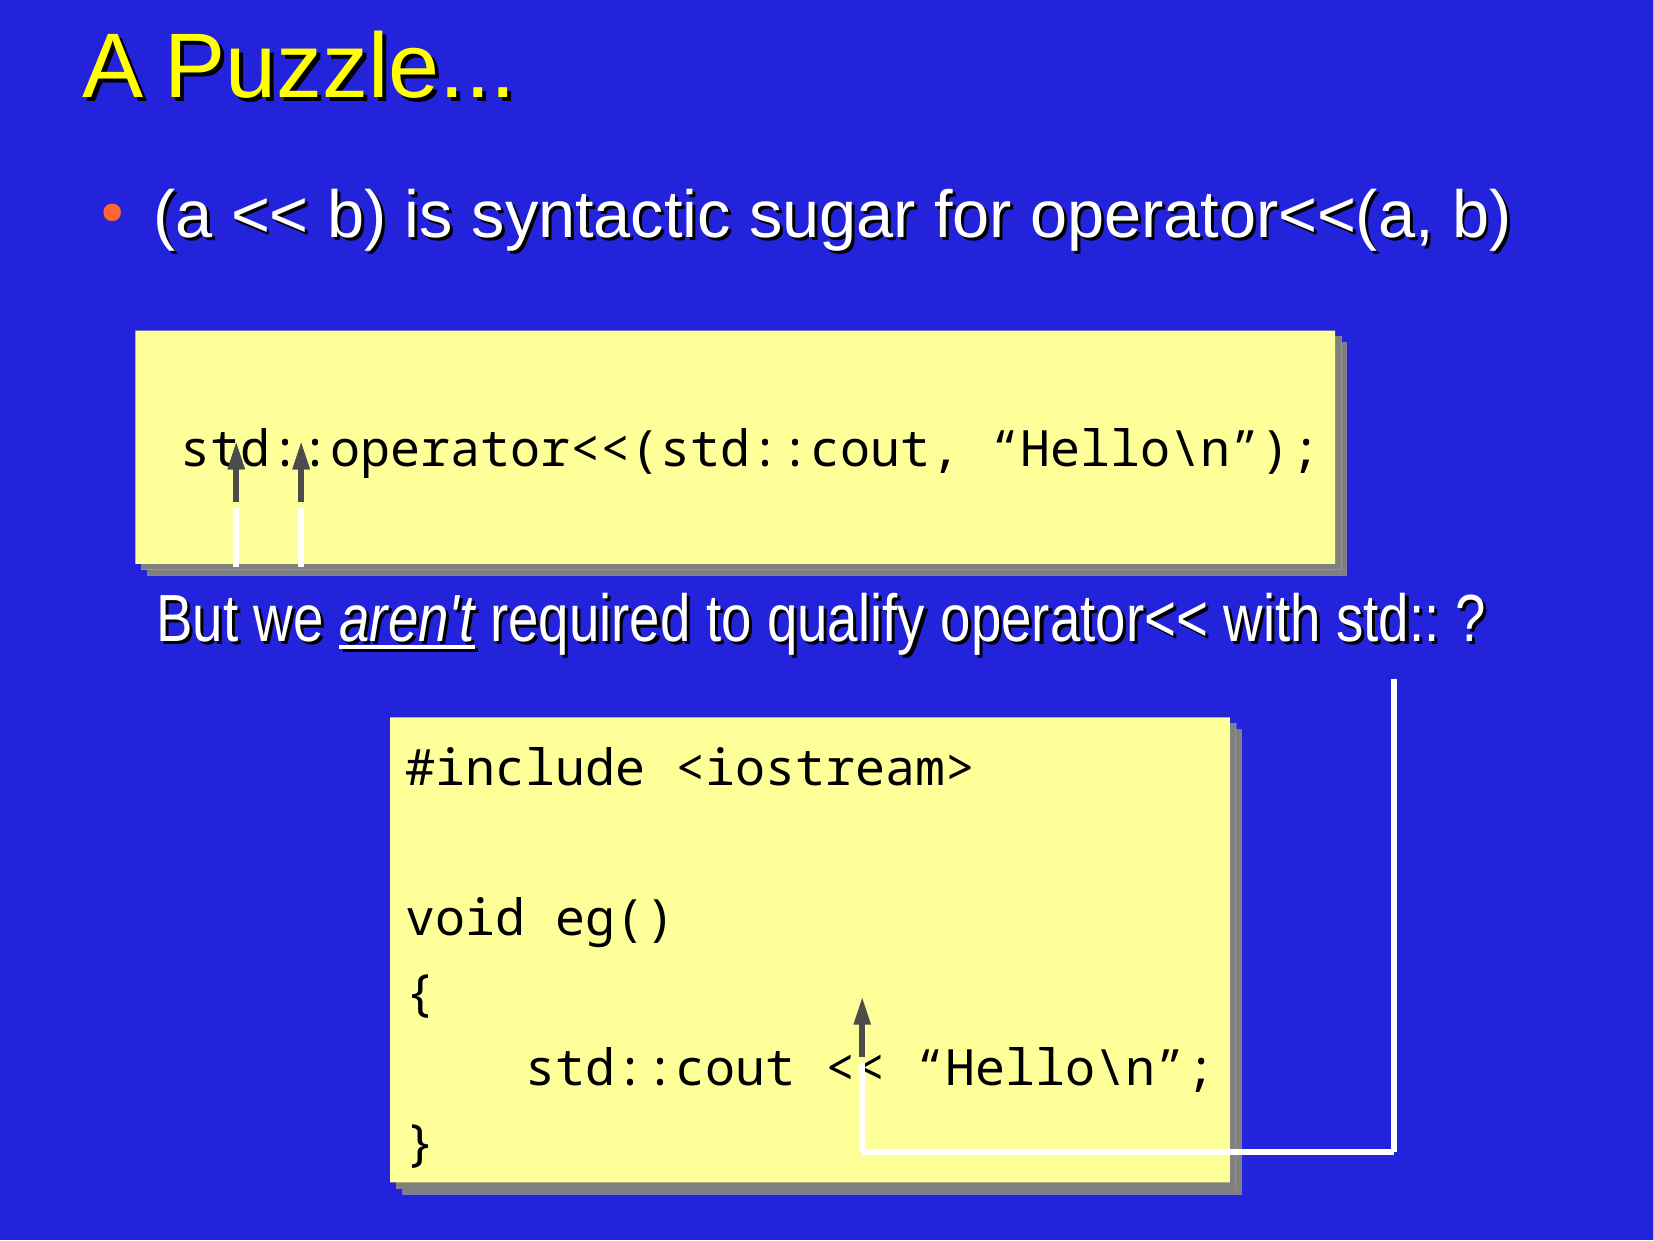

# A Puzzle...
(a << b) is syntactic sugar for operator<<(a, b)
 std::operator<<(std::cout, “Hello\n”);
But we aren't required to qualify operator<< with std:: ?
#include <iostream>
void eg()
{
 std::cout << “Hello\n”;
}